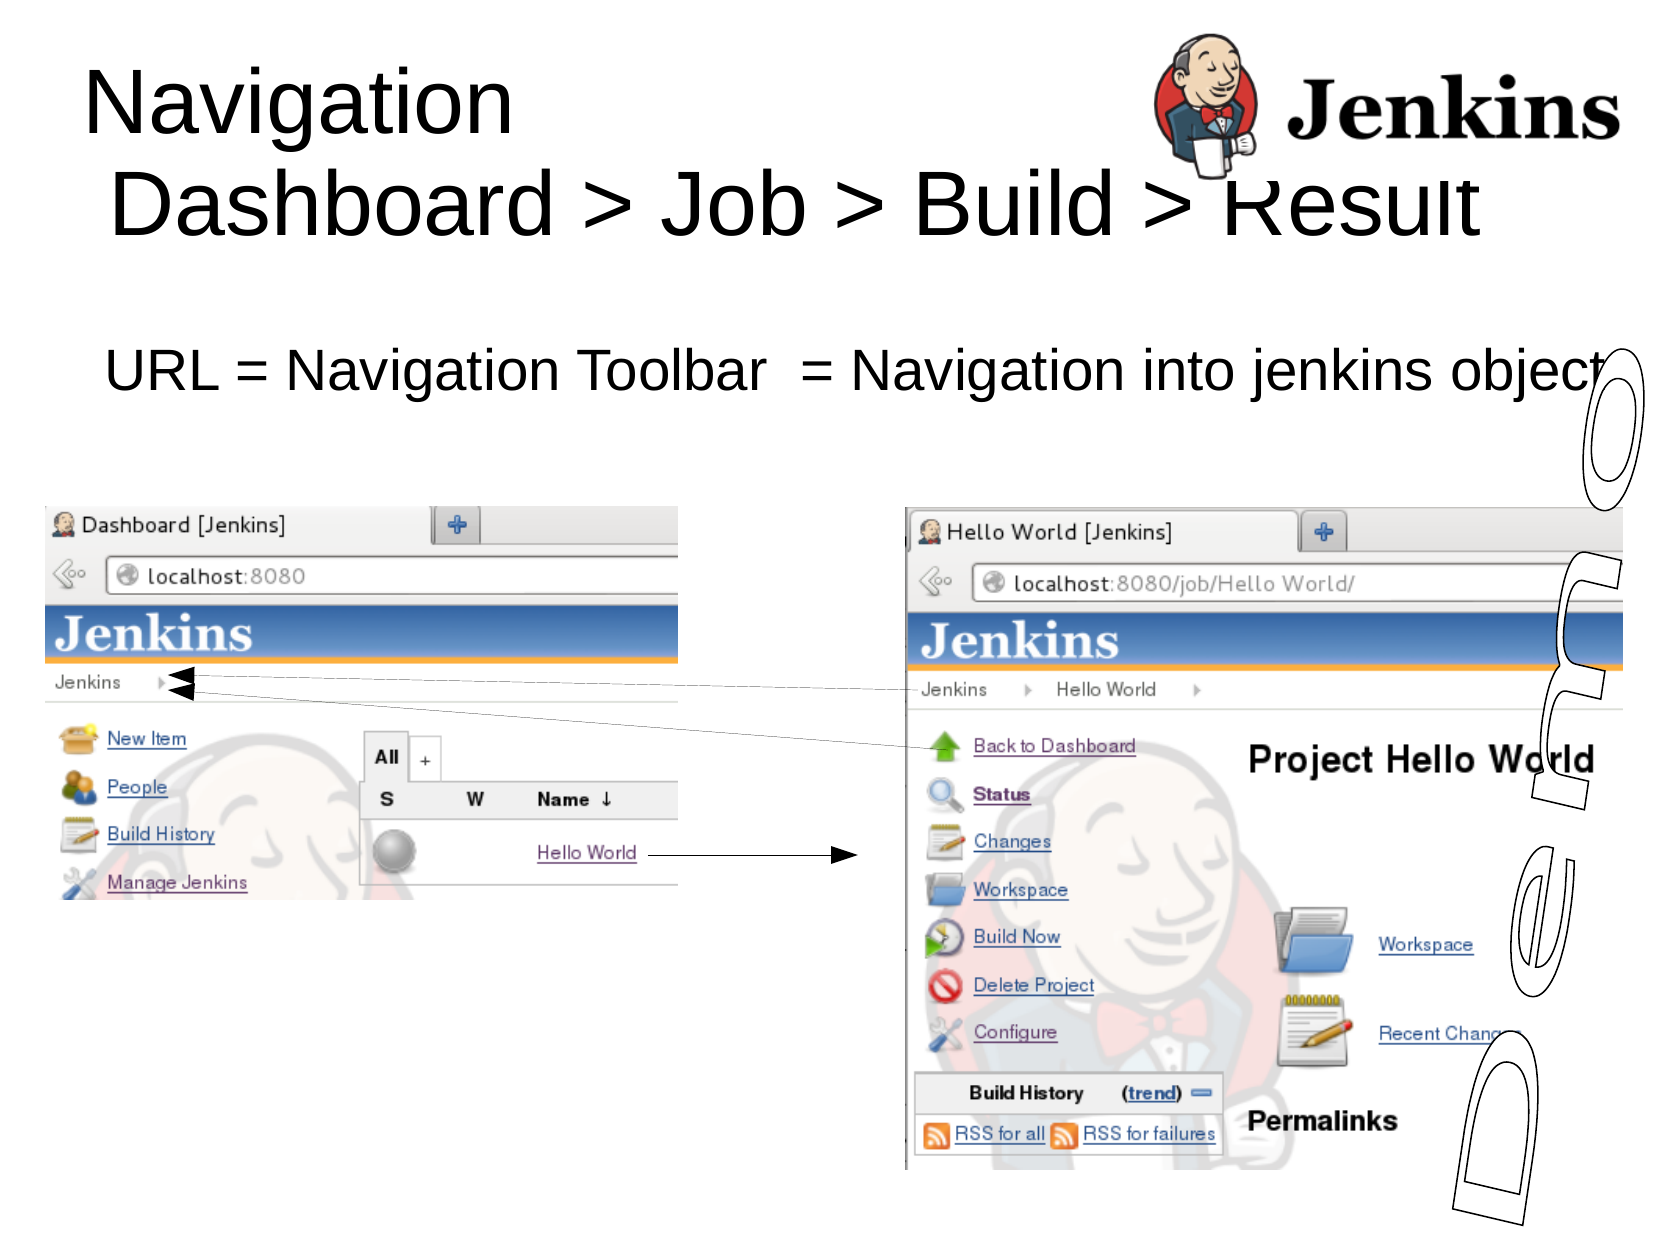

# Navigation Dashboard > Job > Build > Result
URL = Navigation Toolbar = Navigation into jenkins object
Demo